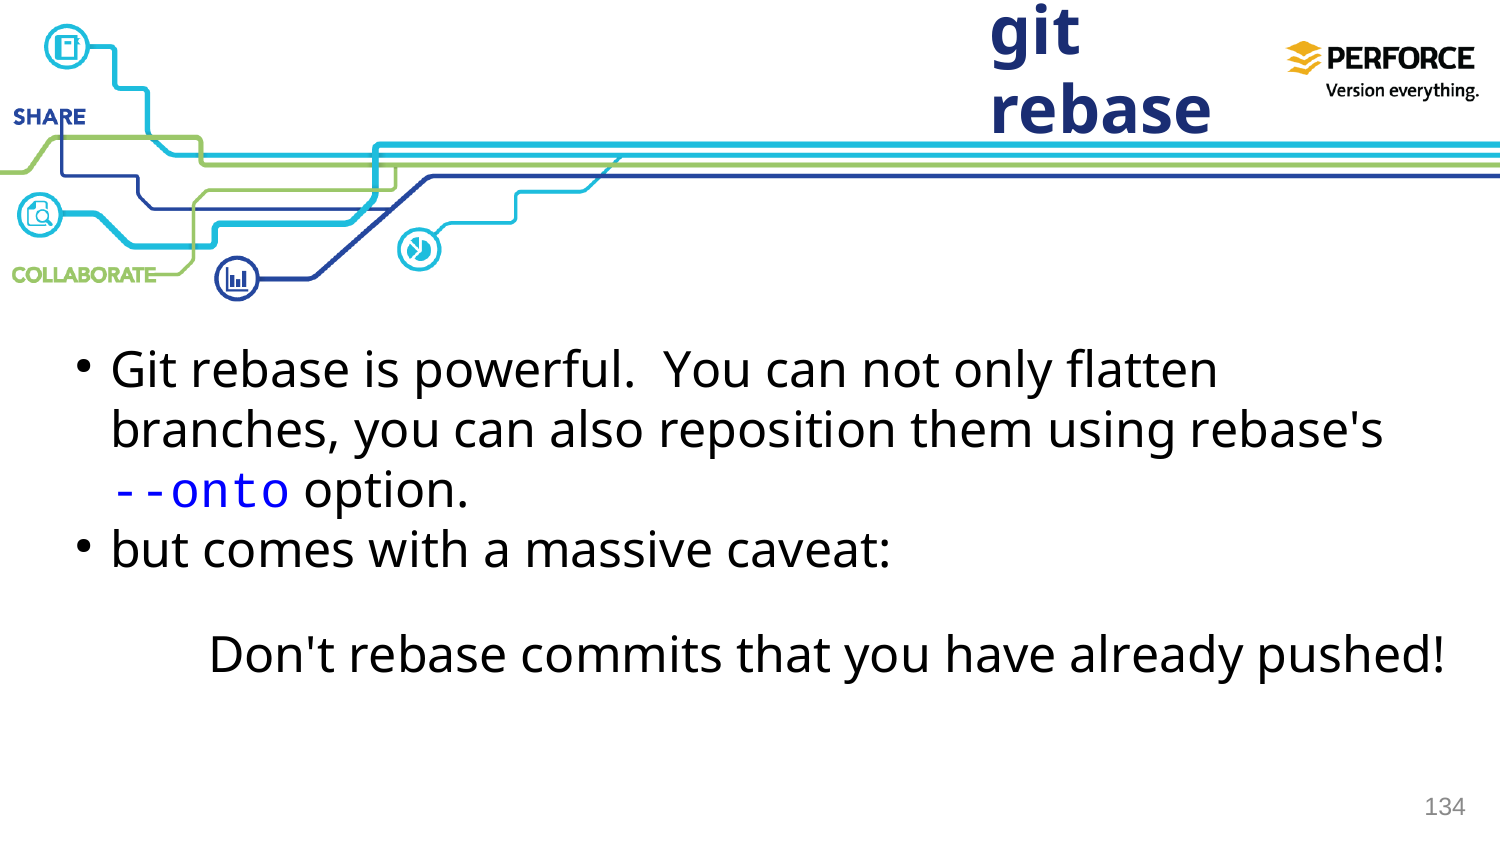

# git rebase
Git rebase is powerful. You can not only flatten branches, you can also reposition them using rebase's --onto option.
but comes with a massive caveat:
Don't rebase commits that you have already pushed!